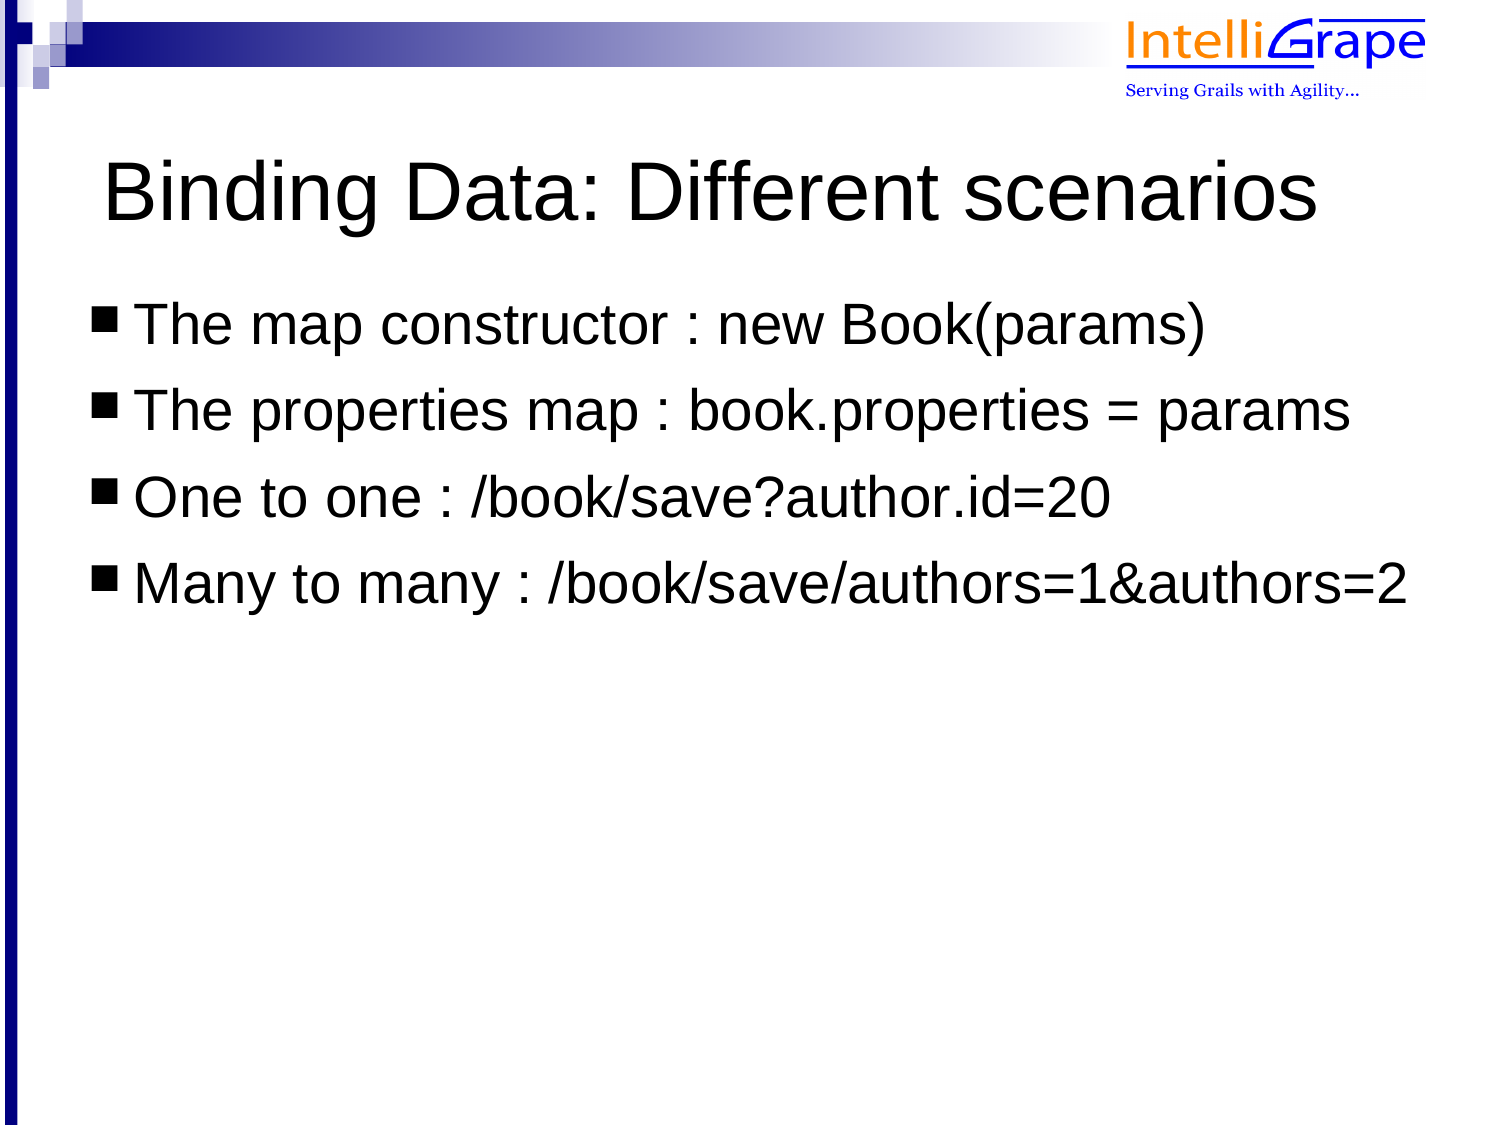

# Binding Data: Different scenarios
 The map constructor : new Book(params)
 The properties map : book.properties = params
 One to one : /book/save?author.id=20
 Many to many : /book/save/authors=1&authors=2